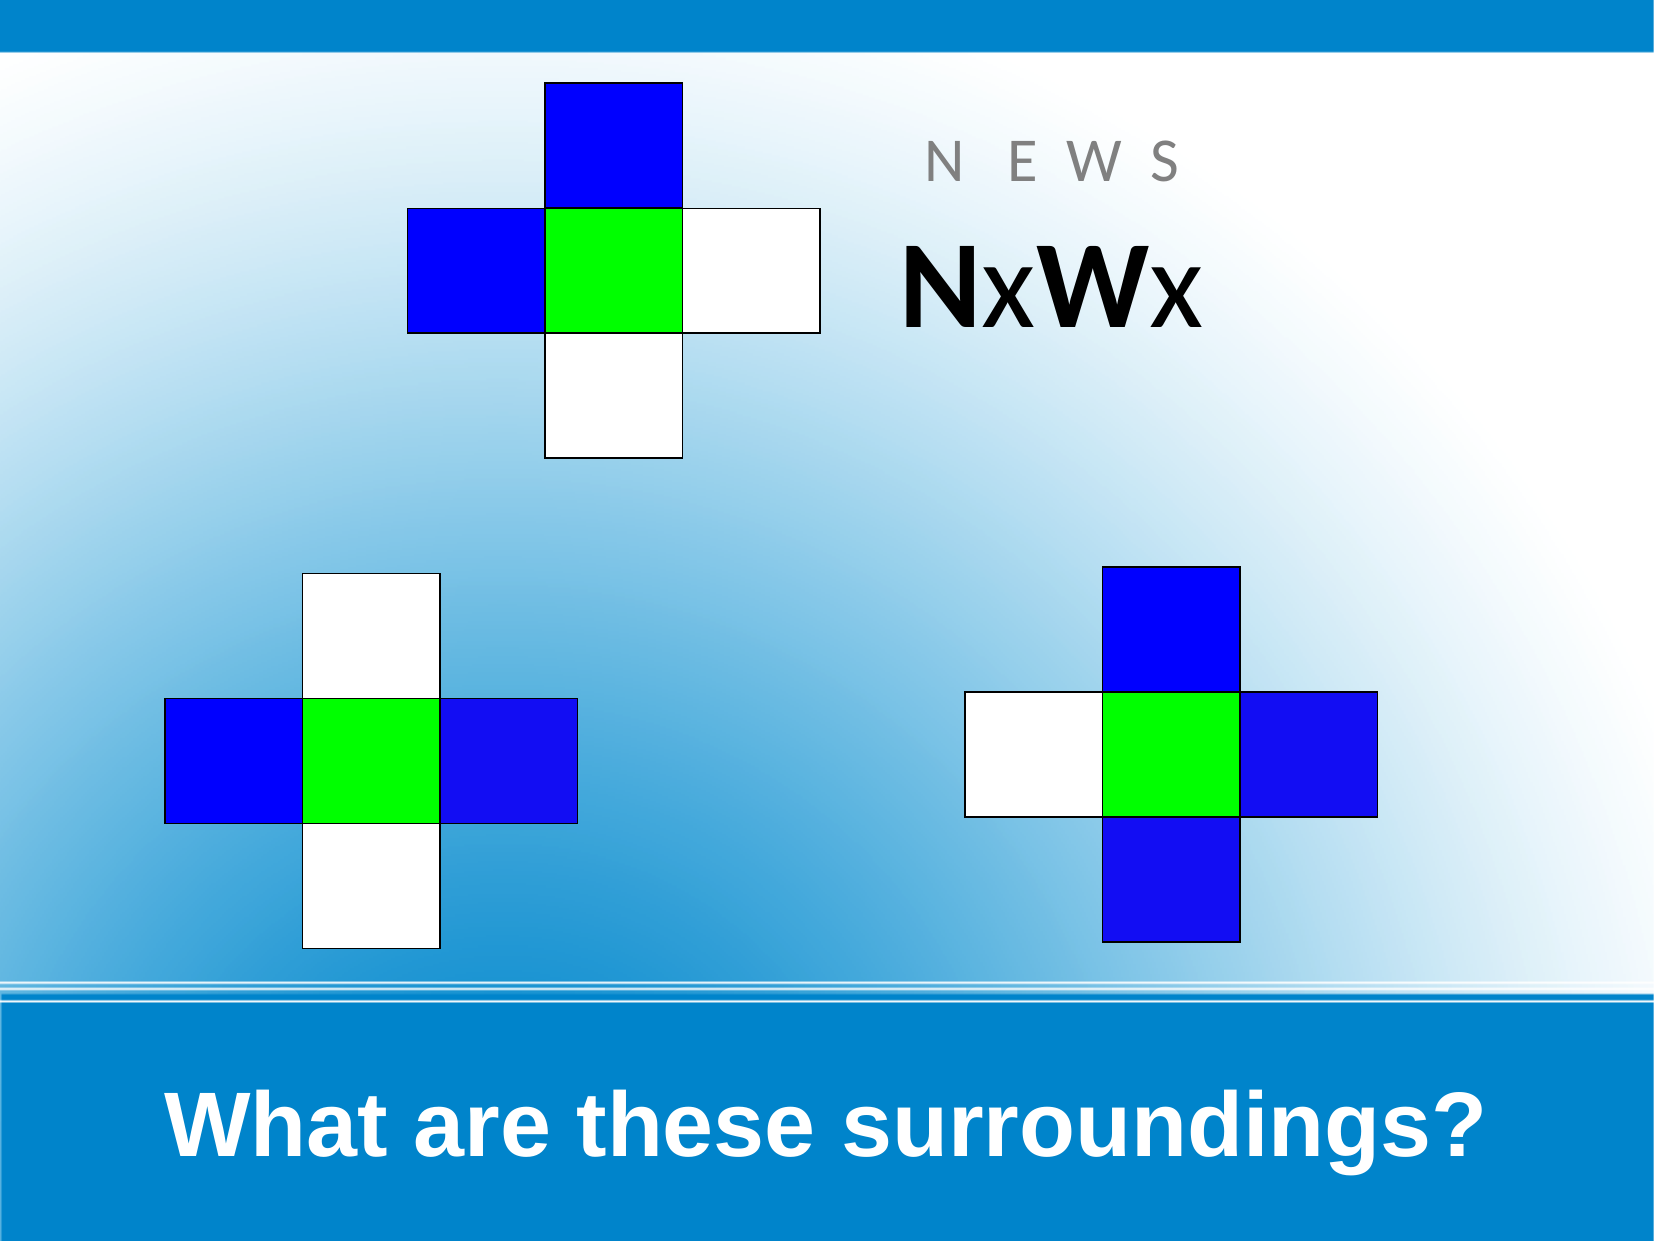

N E W S
NxWx
# What are these surroundings?